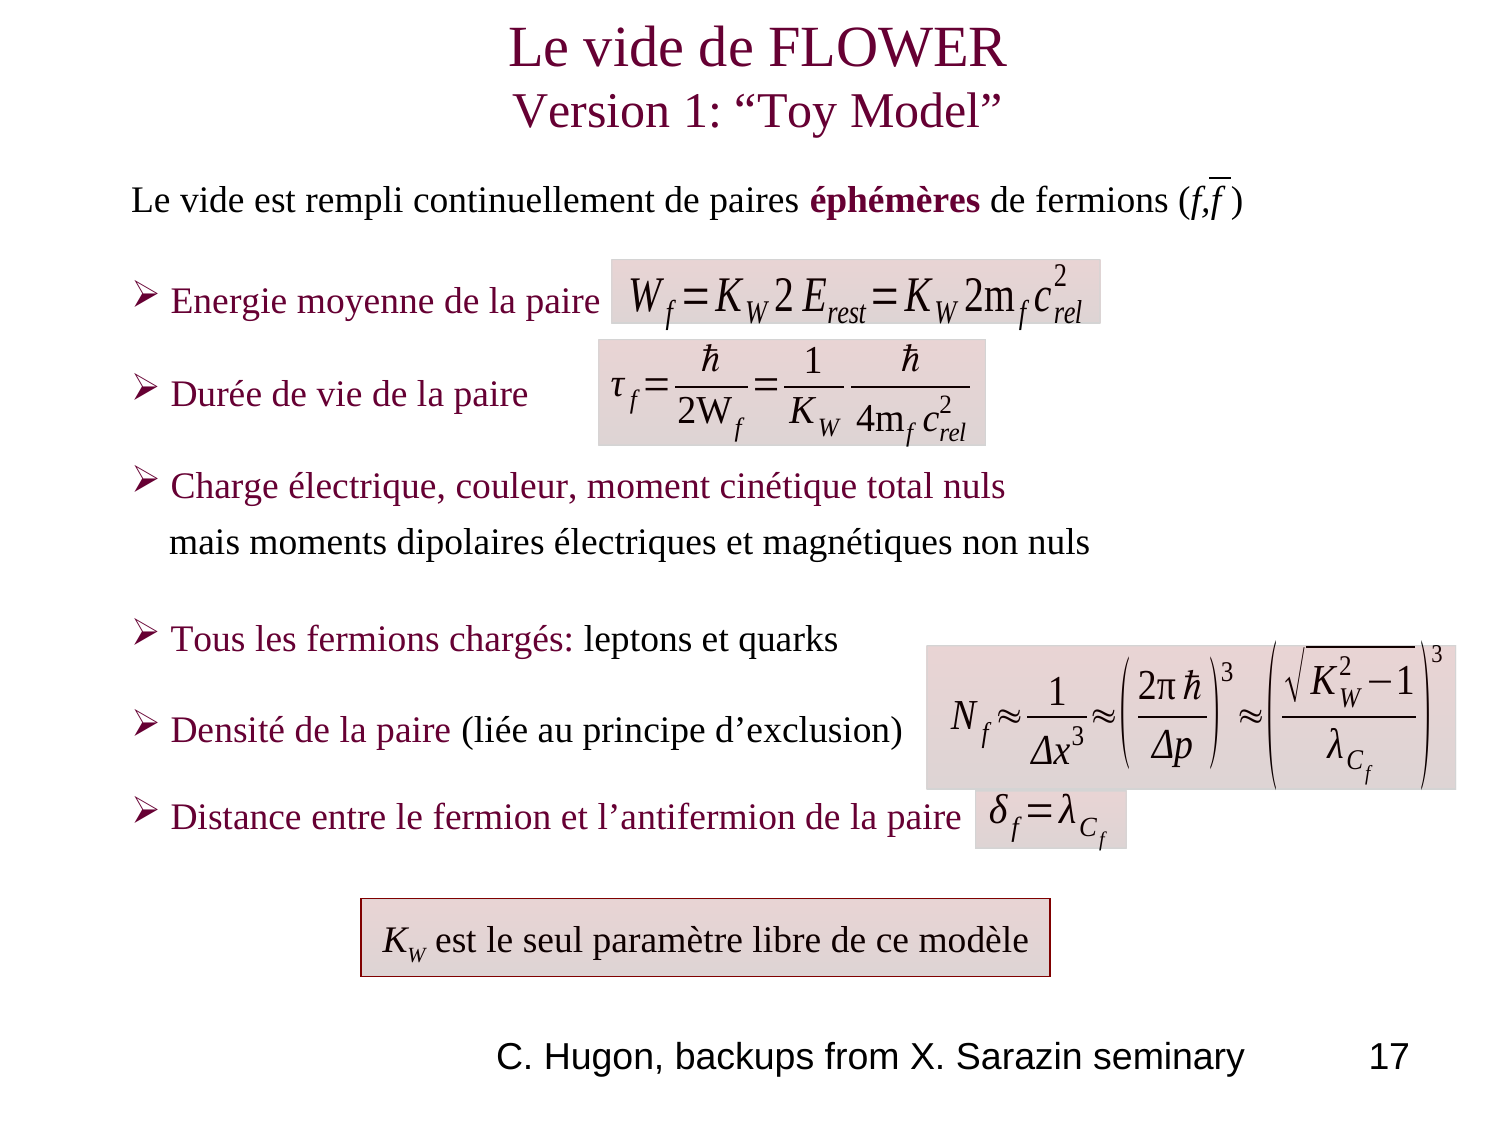

Le vide de FLOWER
Version 1: “Toy Model”
Le vide est rempli continuellement de paires éphémères de fermions (f,f )
 Energie moyenne de la paire
 Durée de vie de la paire
 Charge électrique, couleur, moment cinétique total nuls
 mais moments dipolaires électriques et magnétiques non nuls
 Tous les fermions chargés: leptons et quarks
 Densité de la paire (liée au principe d’exclusion)
 Distance entre le fermion et l’antifermion de la paire
KW est le seul paramètre libre de ce modèle
C. Hugon, backups from X. Sarazin seminary
17